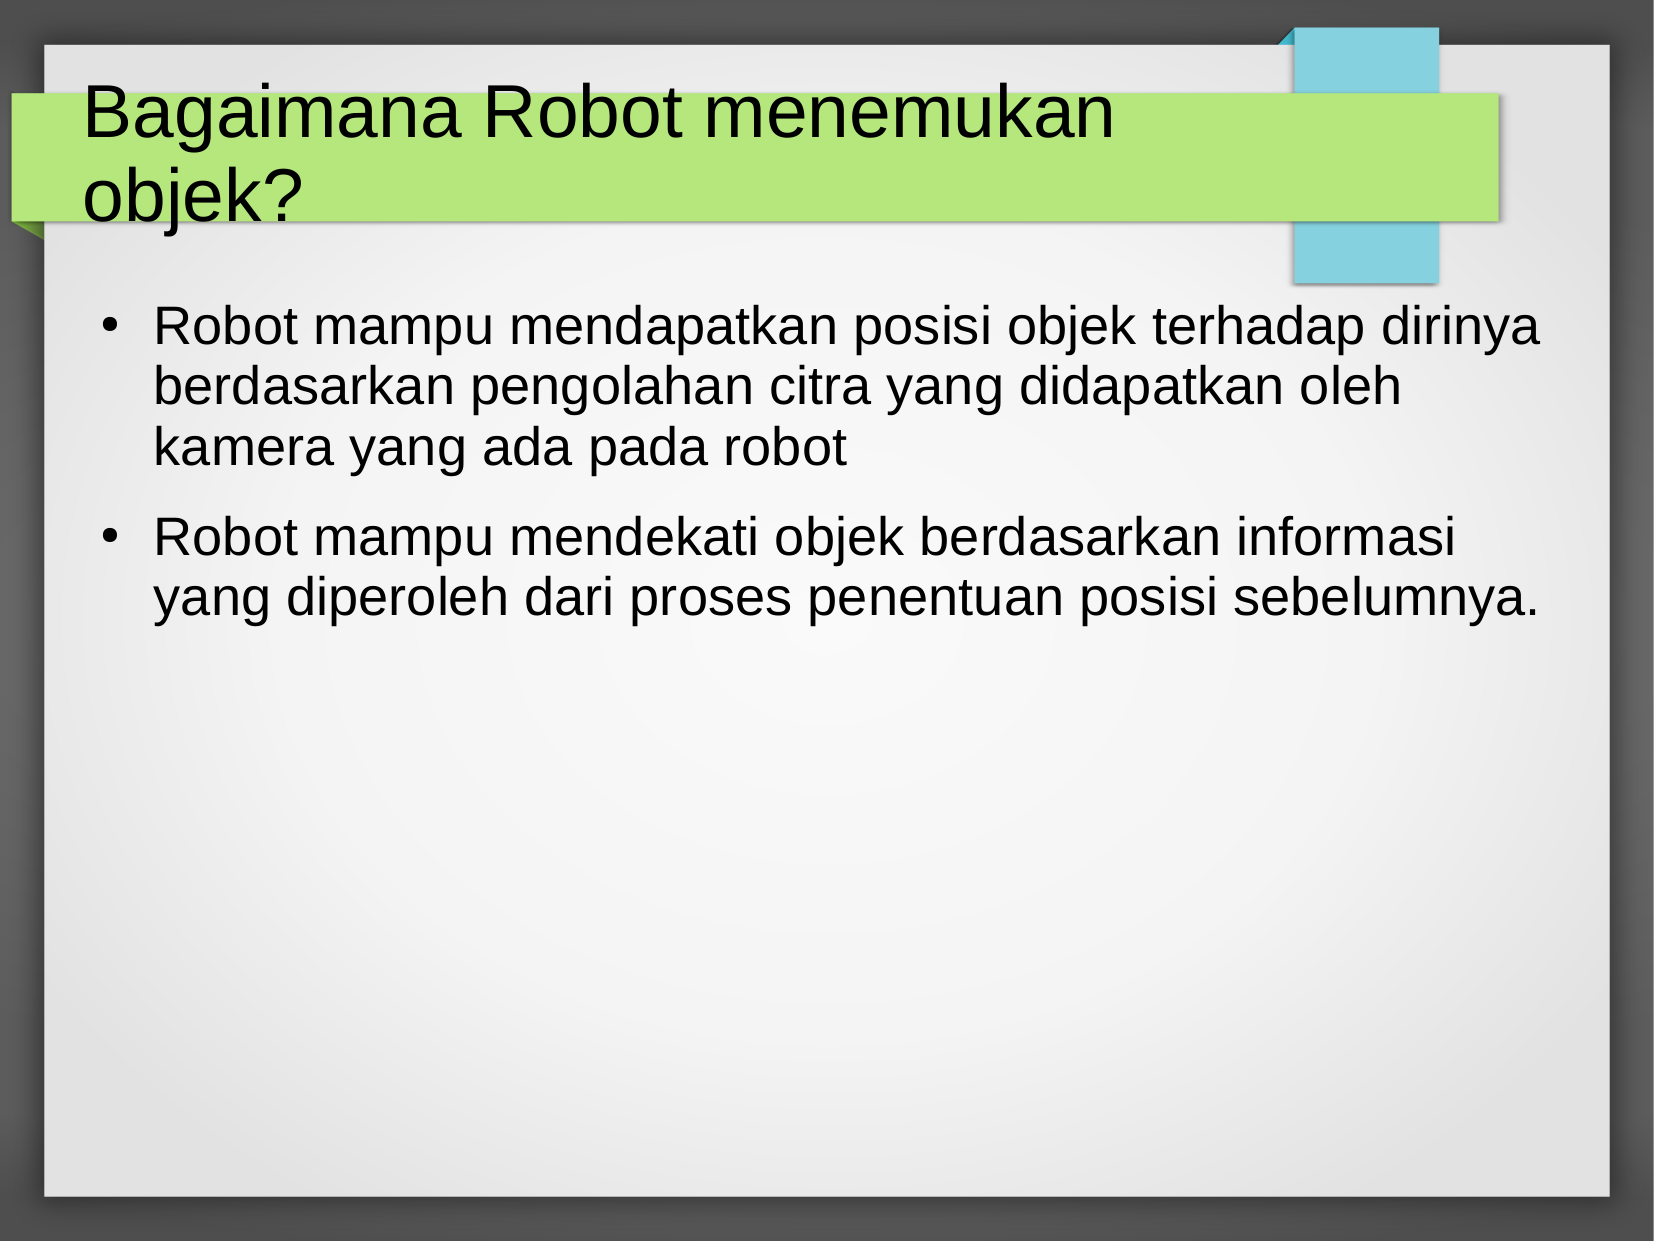

# Bagaimana Robot menemukan objek?
Robot mampu mendapatkan posisi objek terhadap dirinya berdasarkan pengolahan citra yang didapatkan oleh kamera yang ada pada robot
Robot mampu mendekati objek berdasarkan informasi yang diperoleh dari proses penentuan posisi sebelumnya.